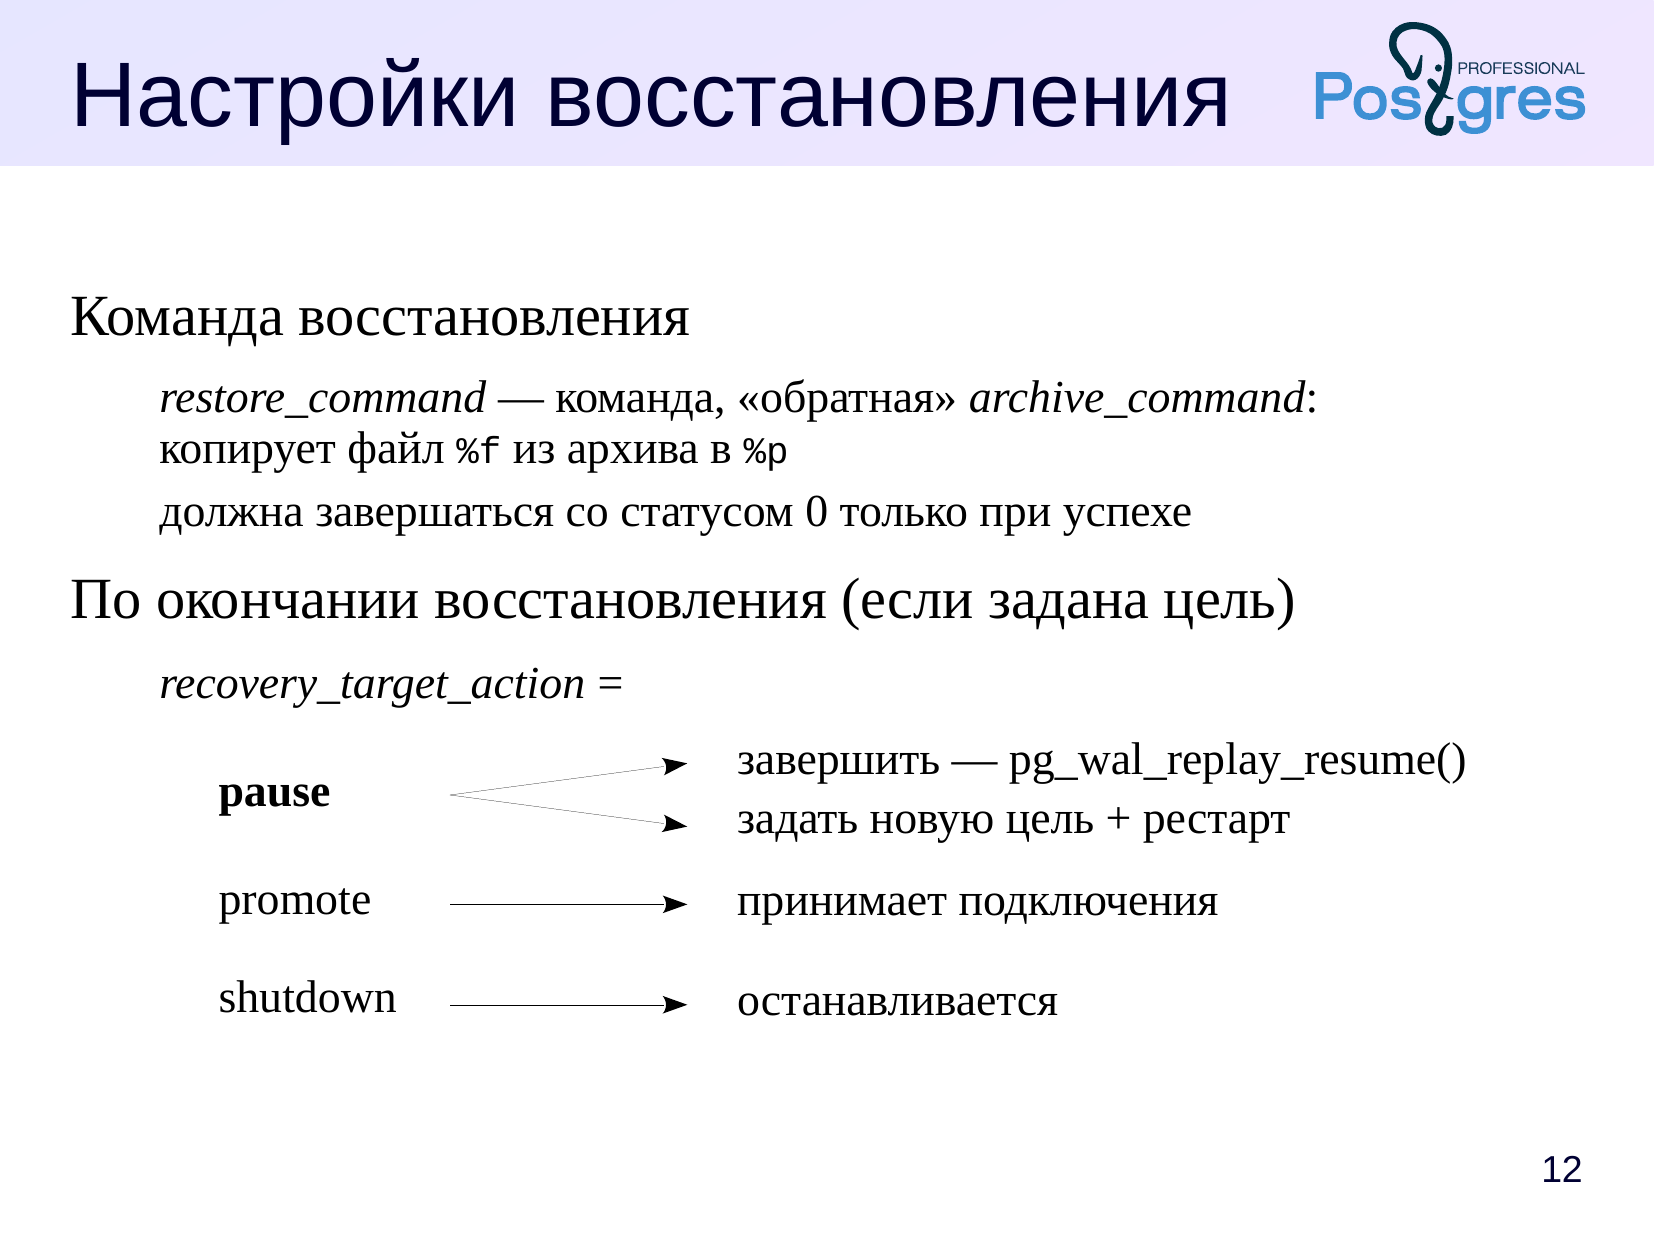

Настройки восстановления
# Команда восстановления
restore_command — команда, «обратная» archive_command:
копирует файл %f из архива в %p
должна завершаться со статусом 0 только при успехе
По окончании восстановления (если задана цель)
recovery_target_action =
pause
promote
shutdown
завершить — pg_wal_replay_resume()
задать новую цель + рестарт
принимает подключения
останавливается